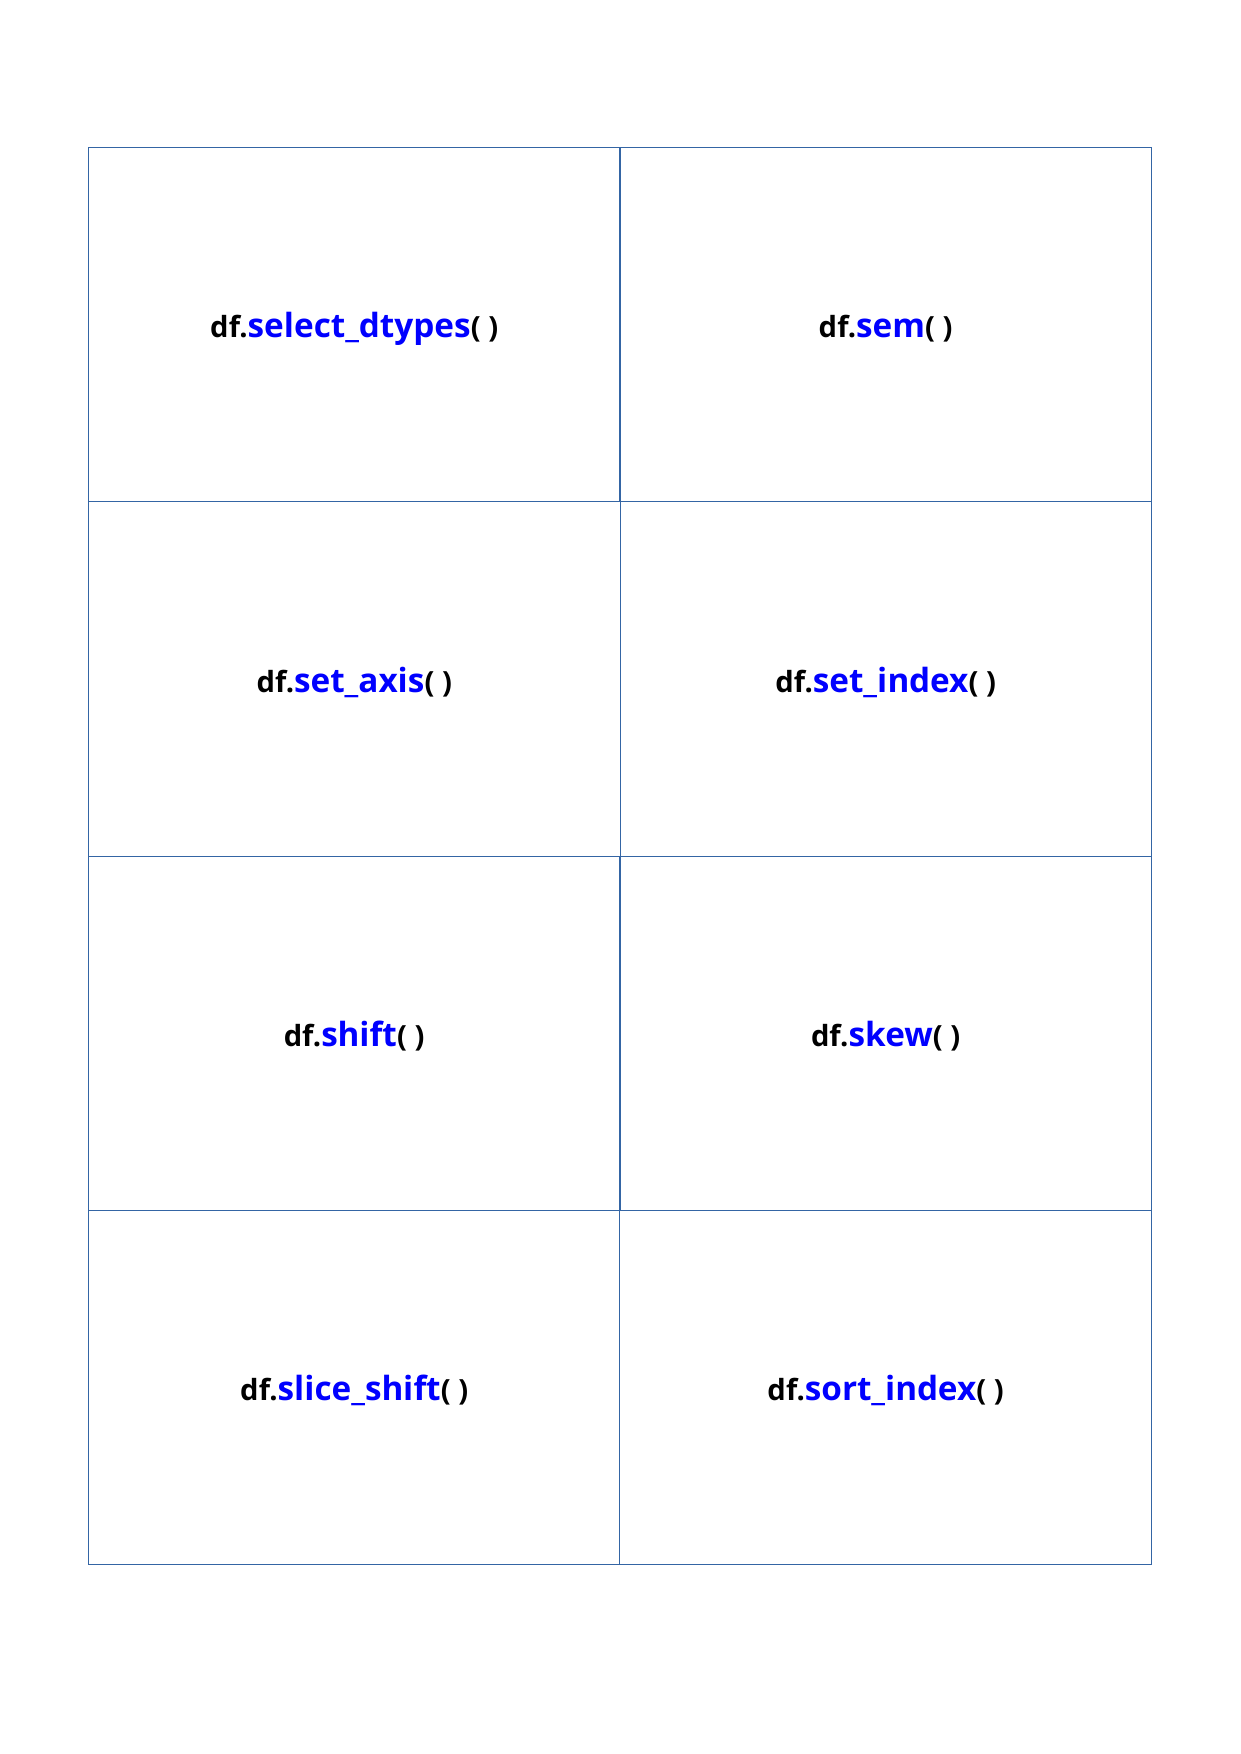

df.select_dtypes( )
df.sem( )
df.set_axis( )
df.set_index( )
df.shift( )
df.skew( )
df.slice_shift( )
df.sort_index( )